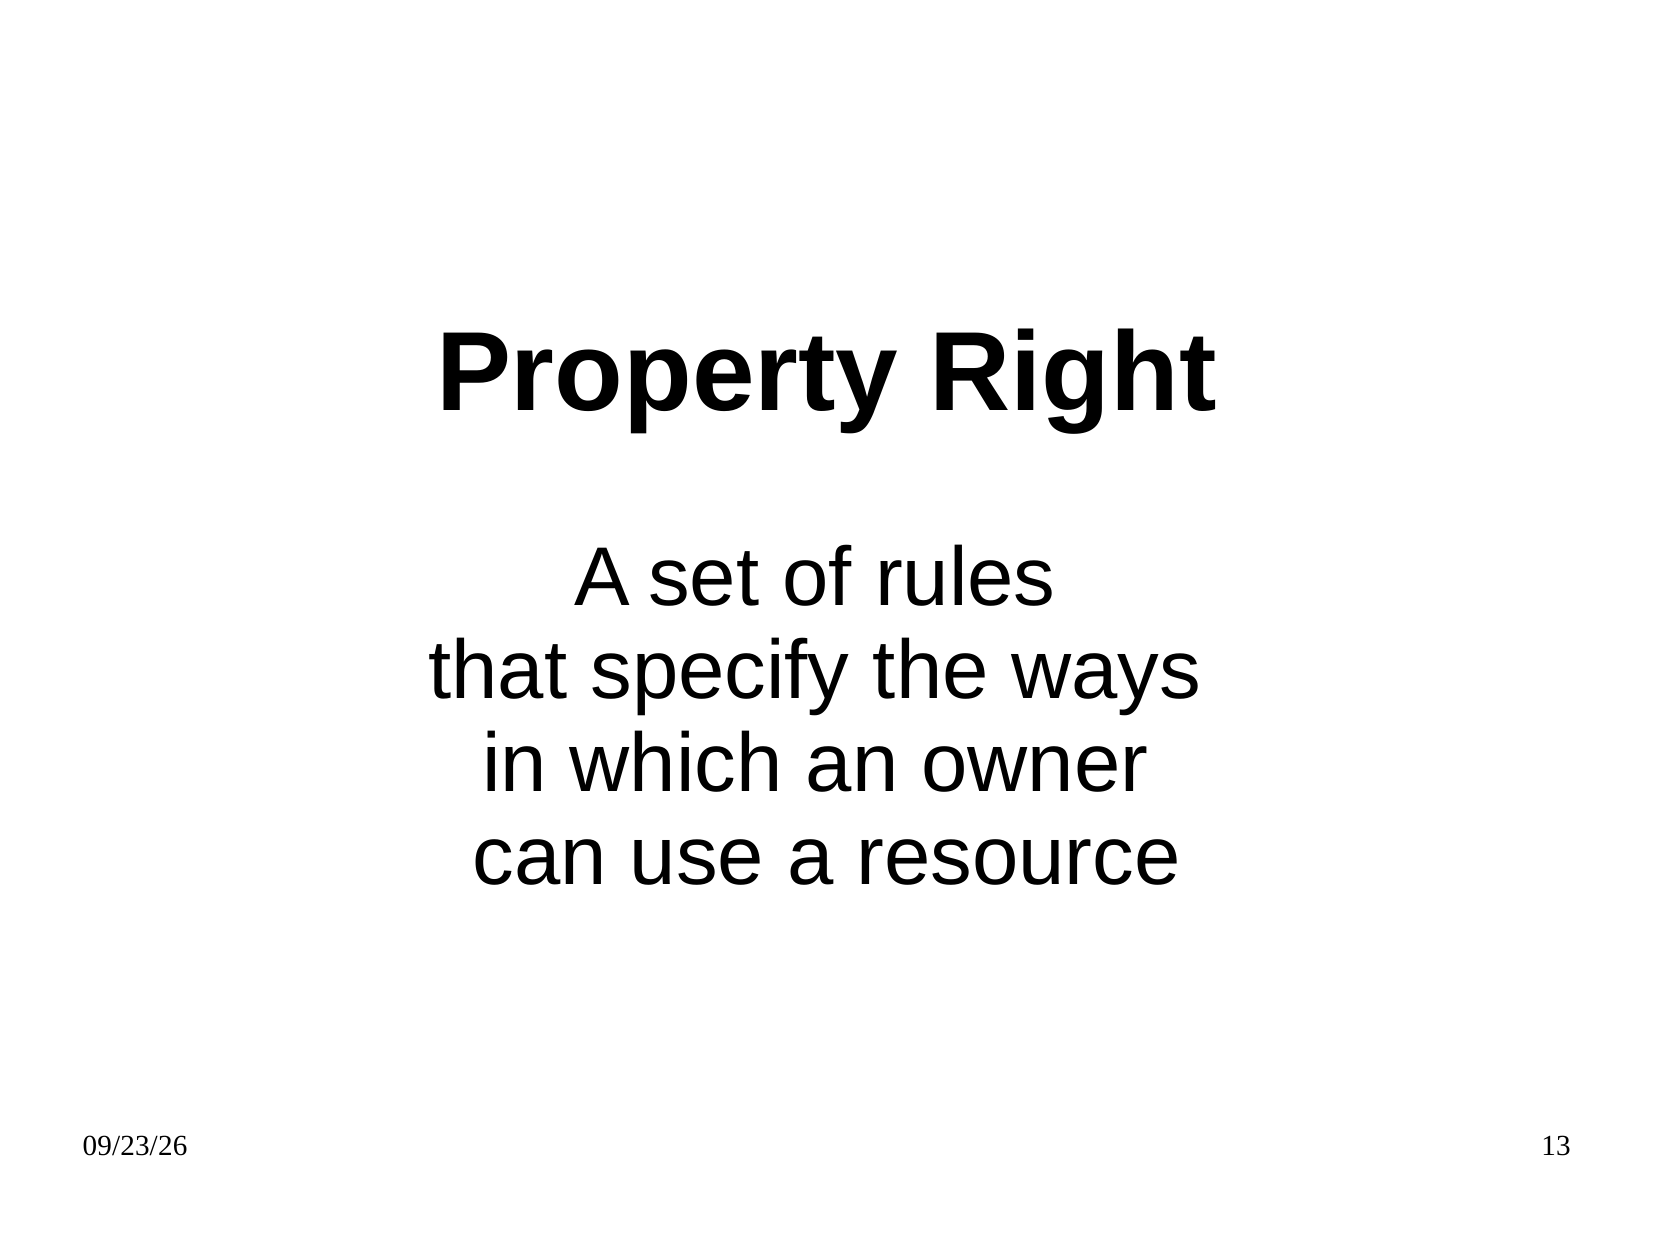

# Property Right
A set of rules
that specify the ways
in which an owner
can use a resource
13